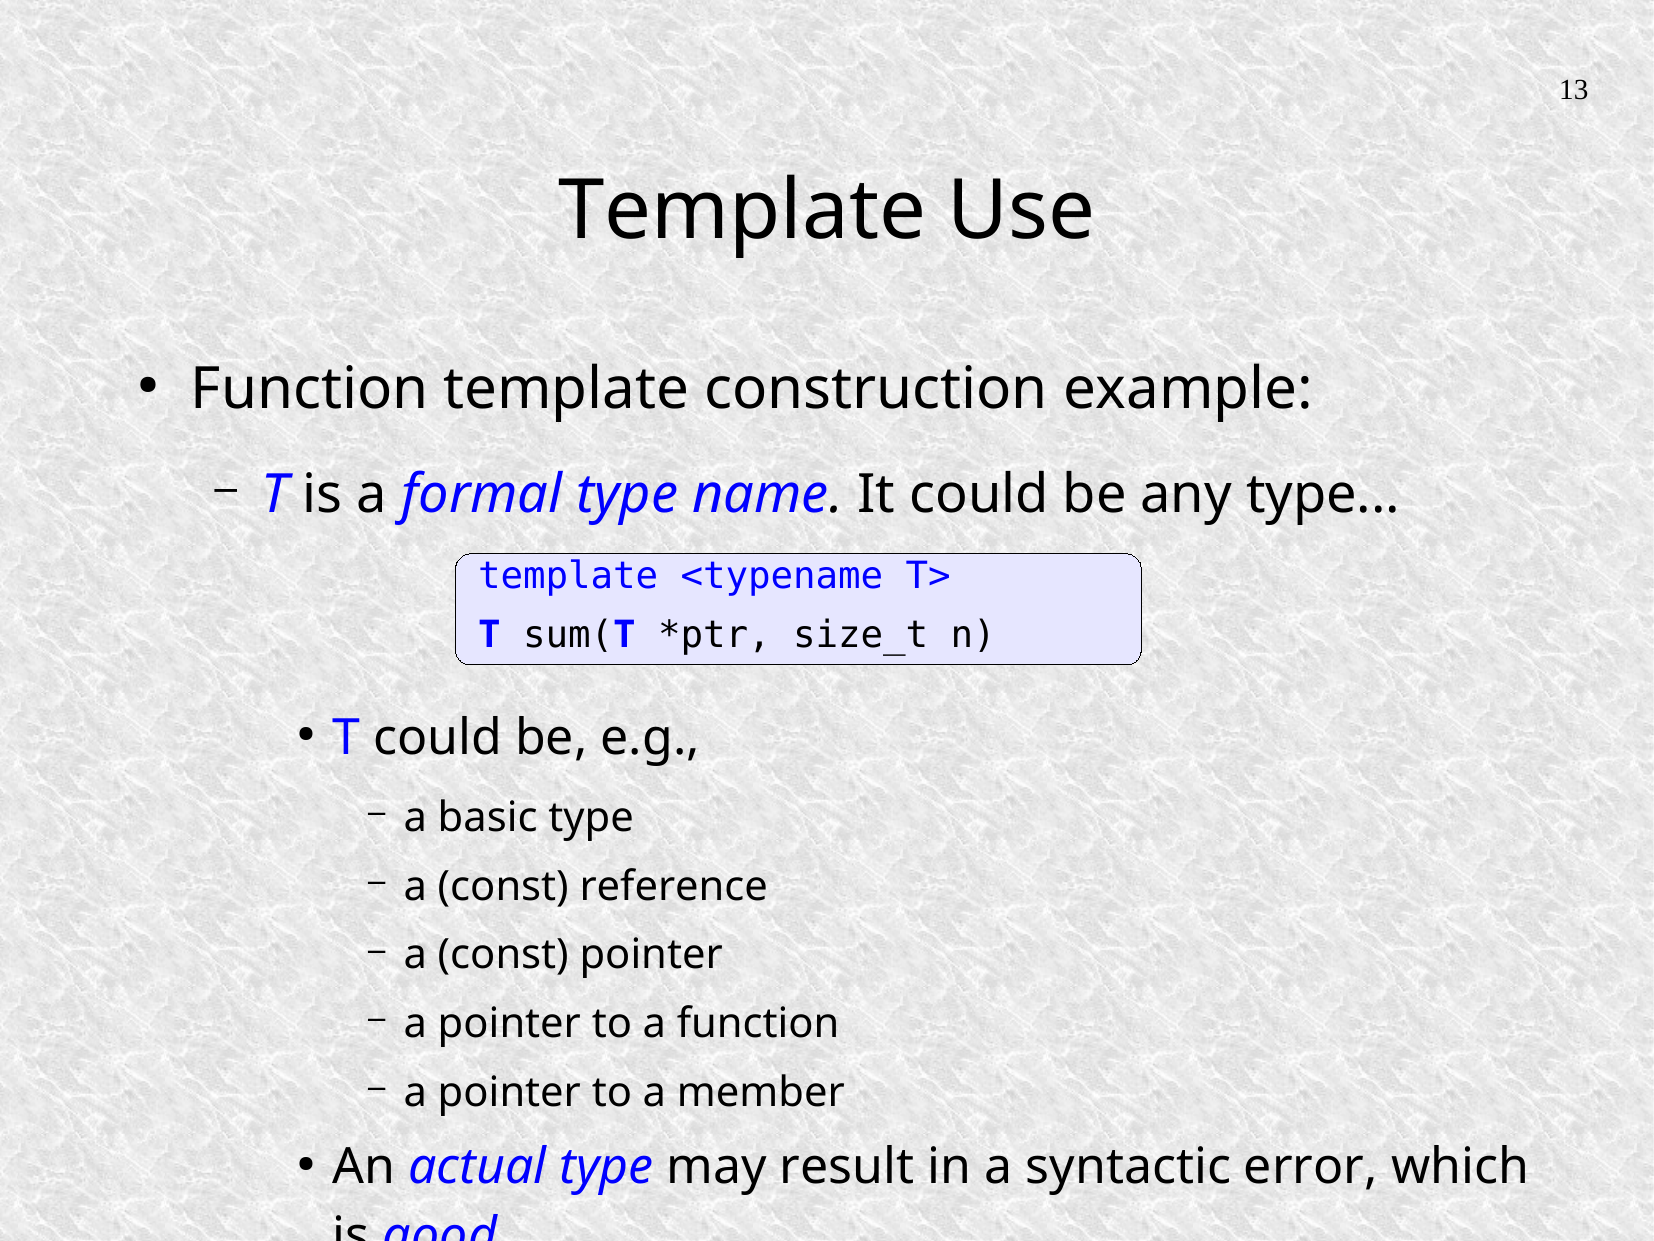

13
# Template Use
Function template construction example:
T is a formal type name. It could be any type...
T could be, e.g.,
a basic type
a (const) reference
a (const) pointer
a pointer to a function
a pointer to a member
An actual type may result in a syntactic error, which is good
 template <typename T>
 T sum(T *ptr, size_t n)